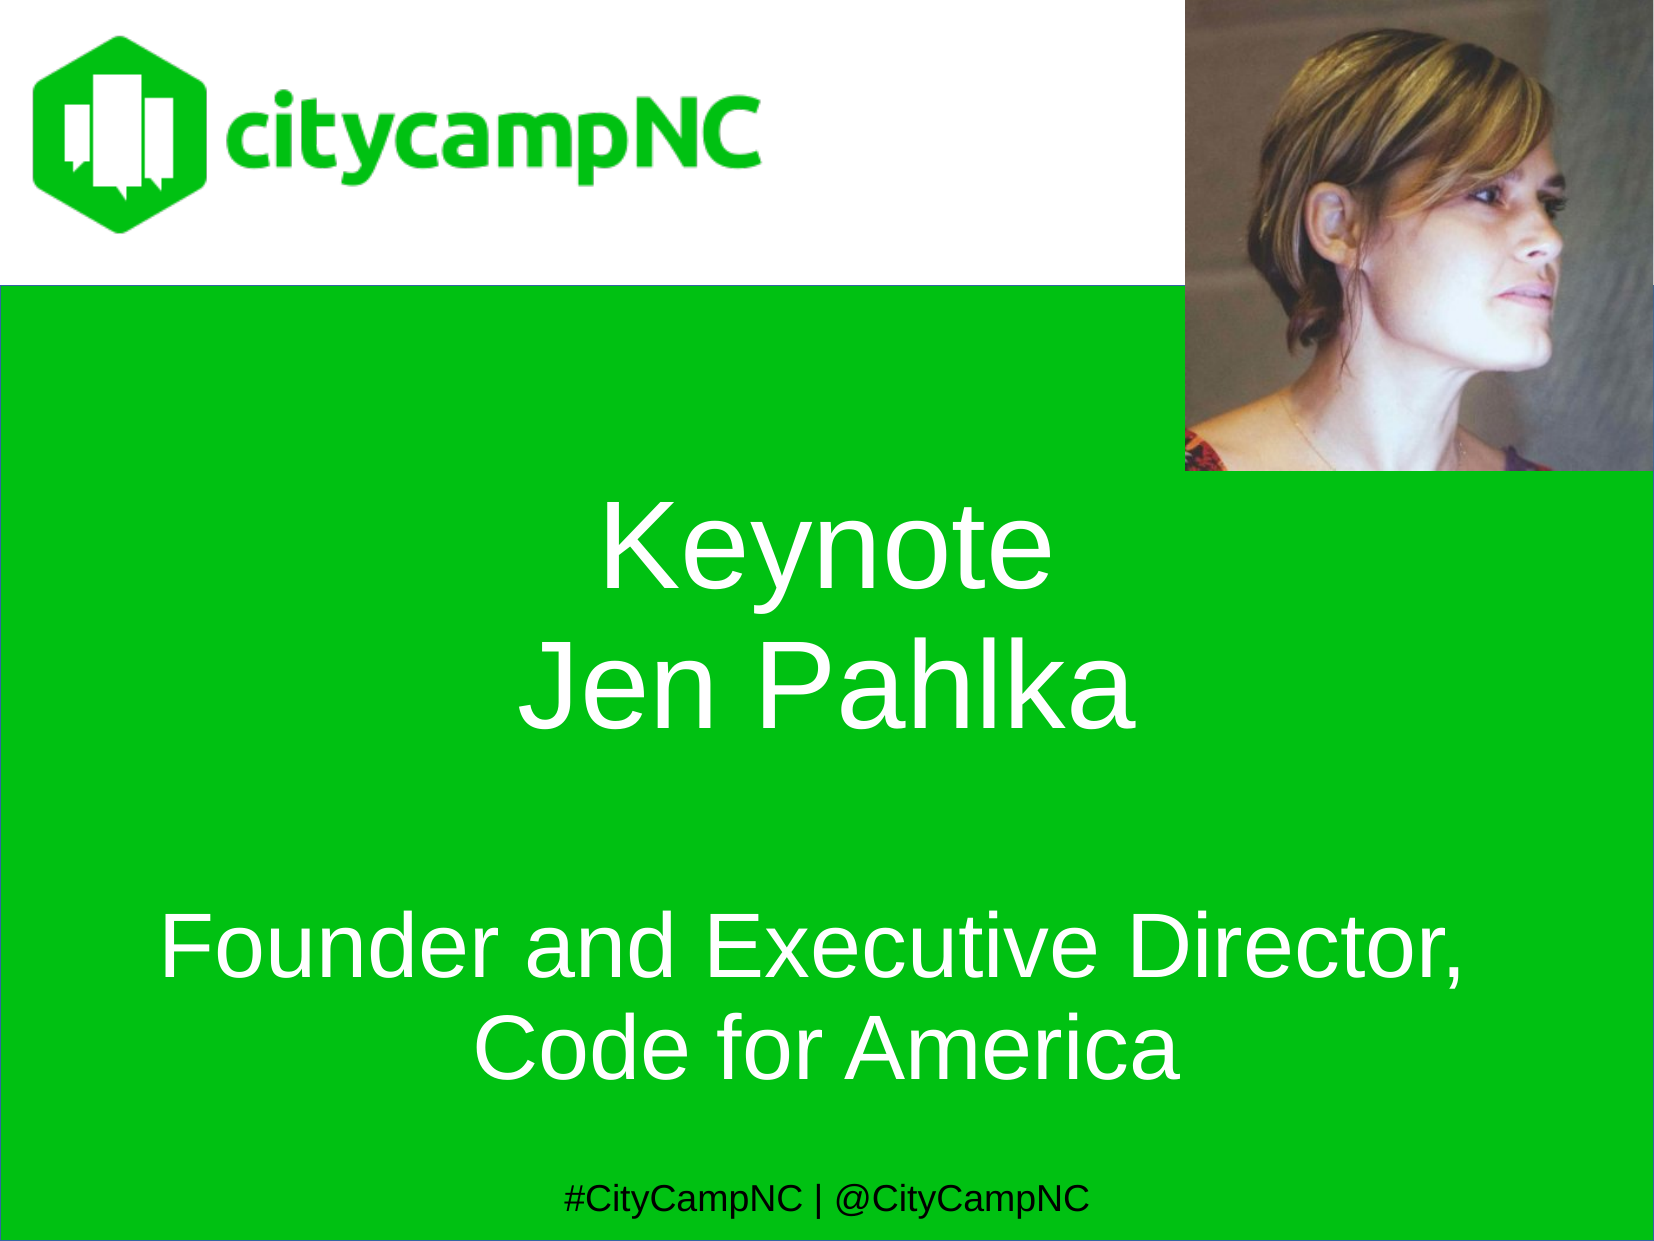

Keynote
Jen Pahlka
Founder and Executive Director,
Code for America